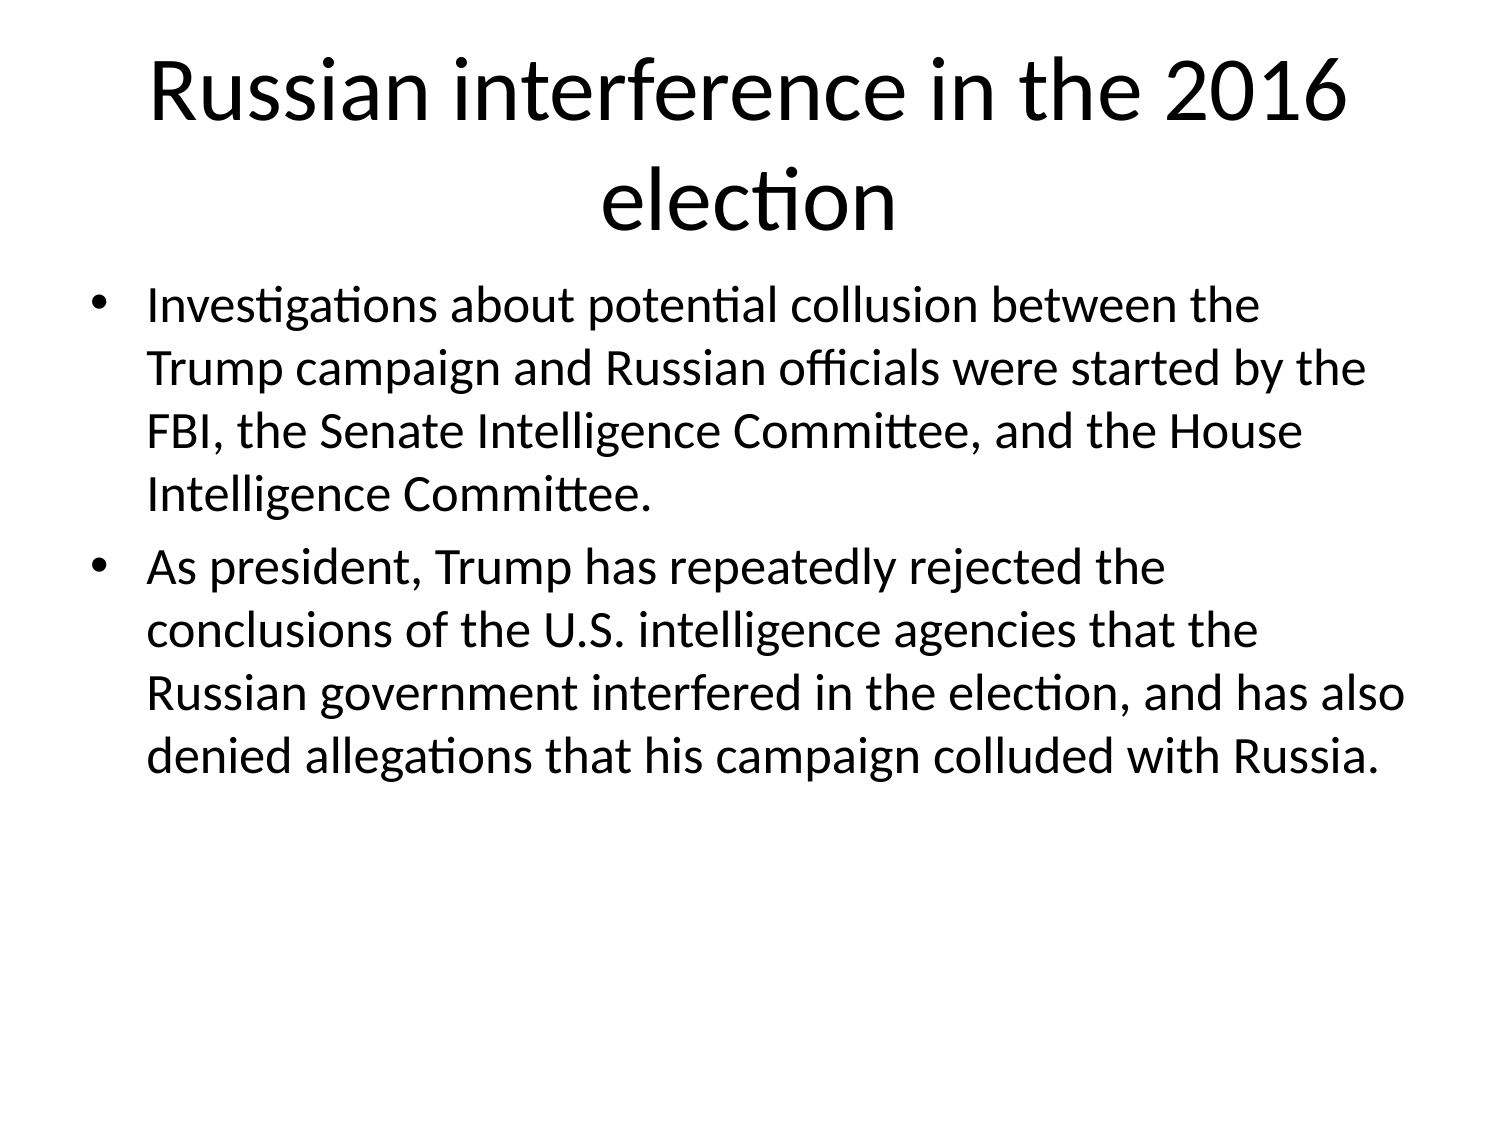

# Russian interference in the 2016 election
Investigations about potential collusion between the Trump campaign and Russian officials were started by the FBI, the Senate Intelligence Committee, and the House Intelligence Committee.
As president, Trump has repeatedly rejected the conclusions of the U.S. intelligence agencies that the Russian government interfered in the election, and has also denied allegations that his campaign colluded with Russia.